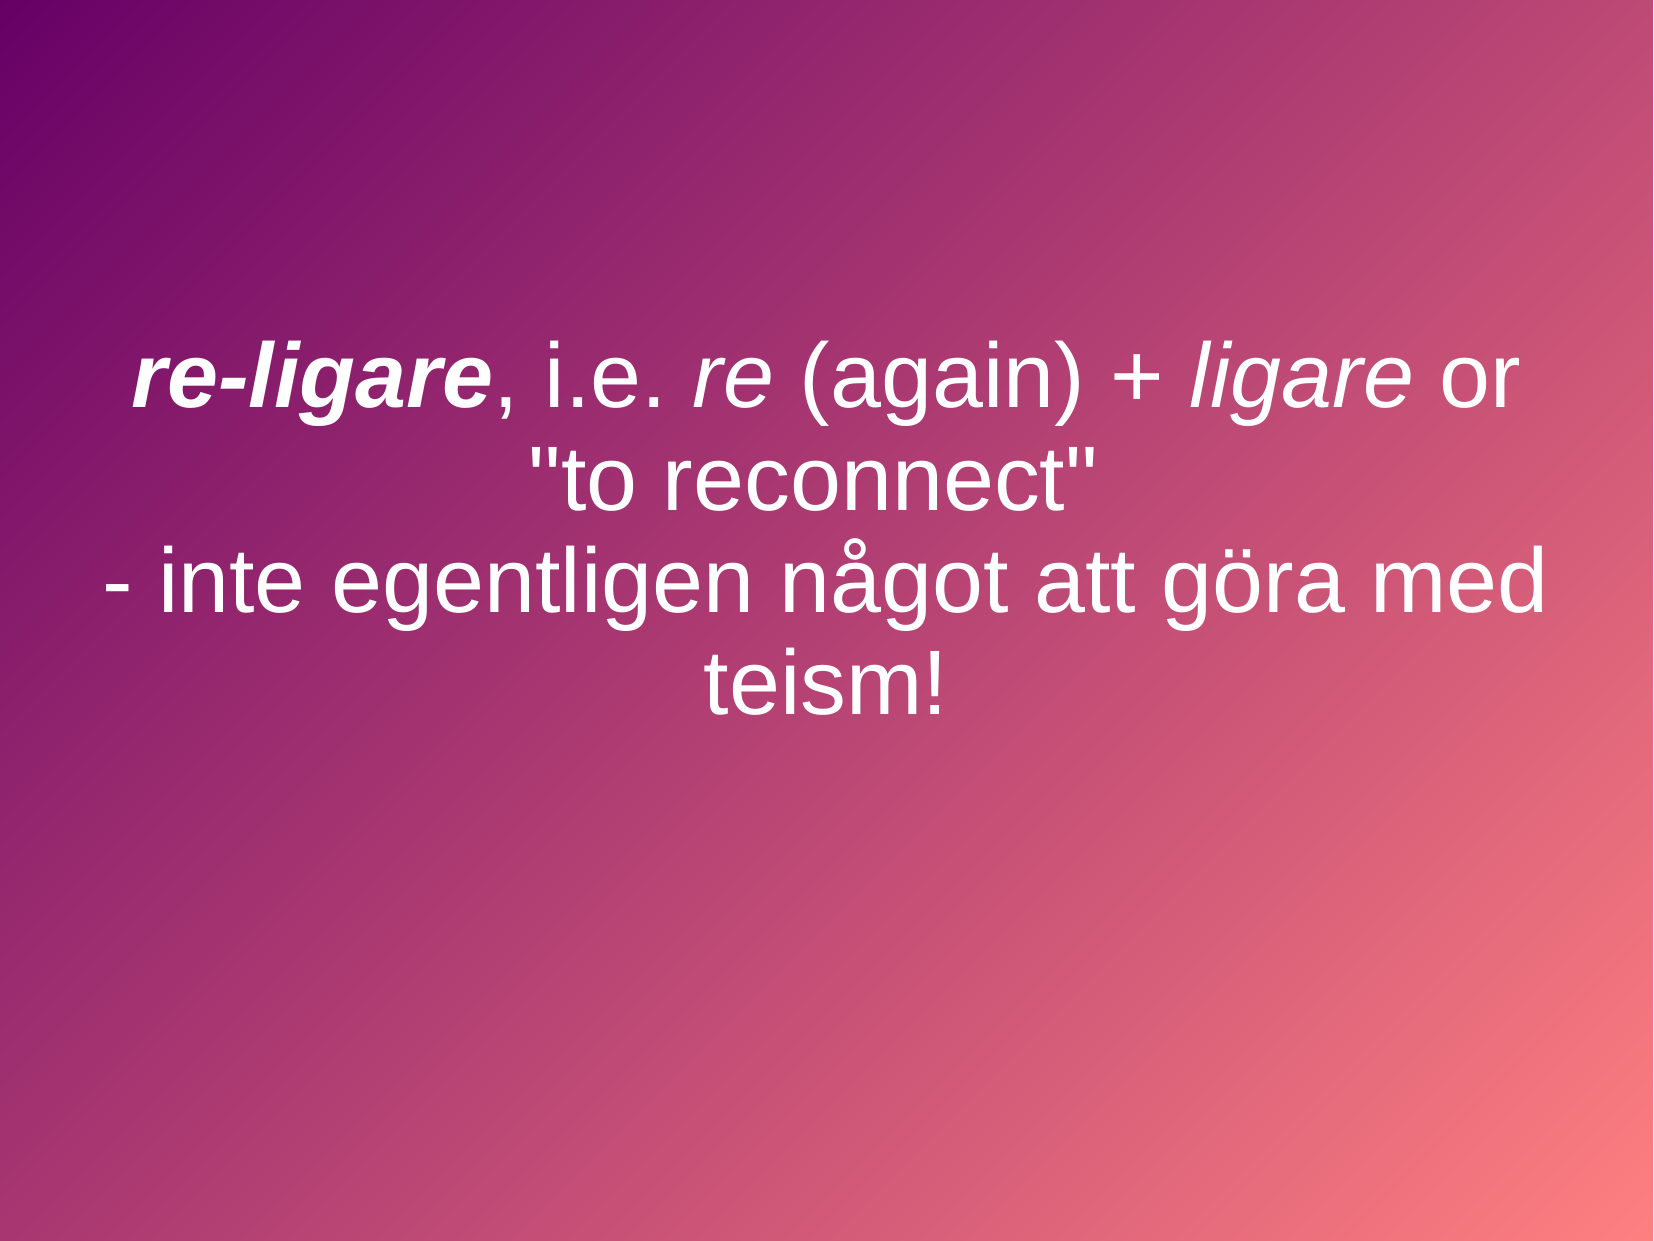

# re-ligare, i.e. re (again) + ligare or "to reconnect" - inte egentligen något att göra med teism!